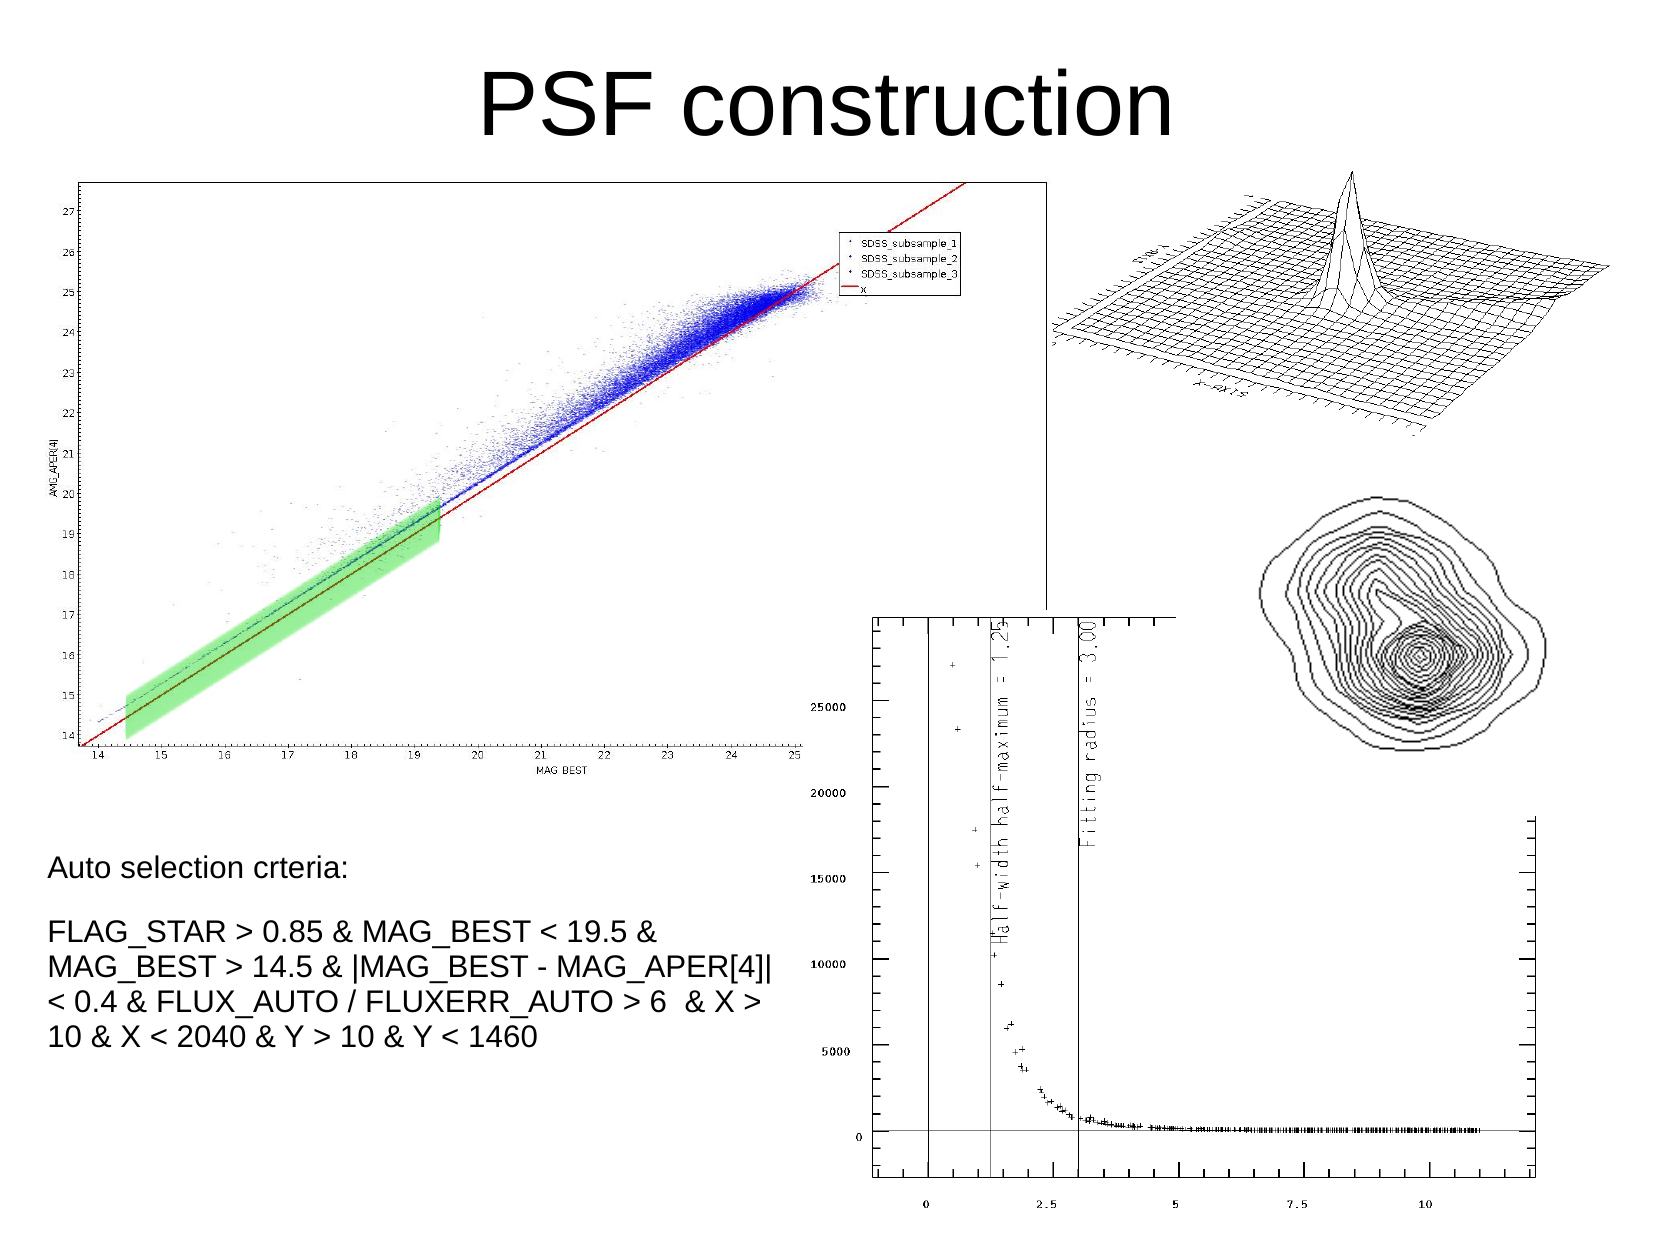

# PSF construction
Auto selection crteria:
FLAG_STAR > 0.85 & MAG_BEST < 19.5 & MAG_BEST > 14.5 & |MAG_BEST - MAG_APER[4]| < 0.4 & FLUX_AUTO / FLUXERR_AUTO > 6 & X > 10 & X < 2040 & Y > 10 & Y < 1460